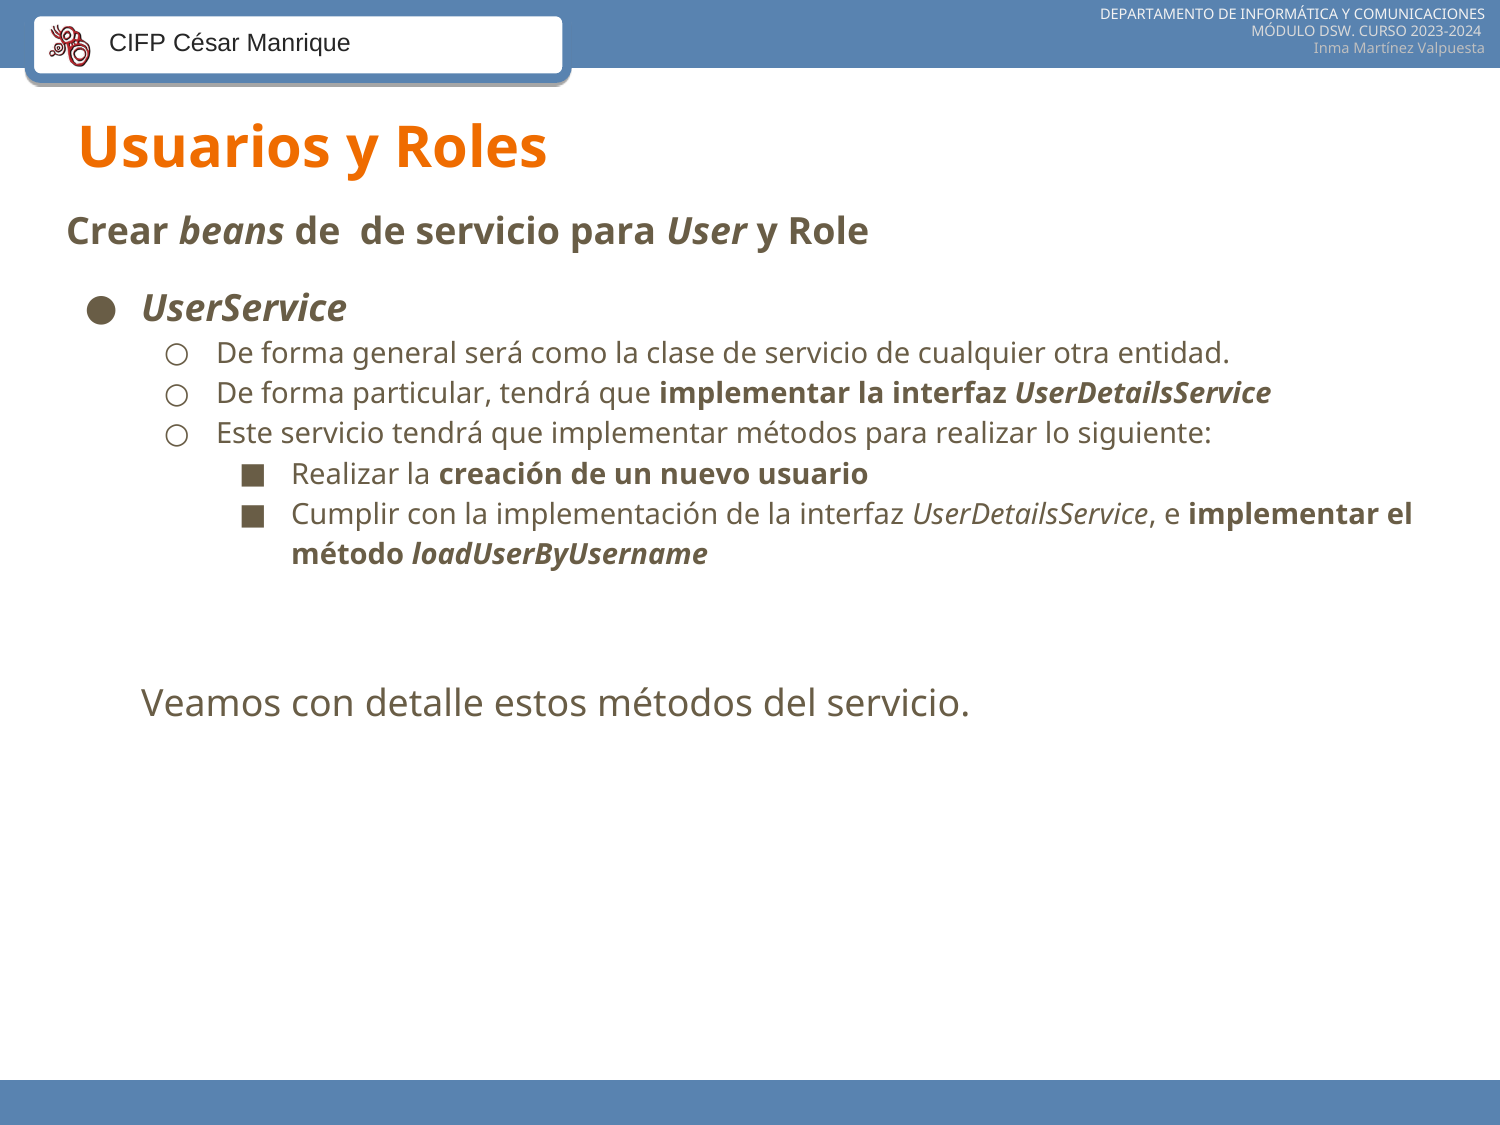

Usuarios y Roles
# Crear beans de de servicio para User y Role
UserService
De forma general será como la clase de servicio de cualquier otra entidad.
De forma particular, tendrá que implementar la interfaz UserDetailsService
Este servicio tendrá que implementar métodos para realizar lo siguiente:
Realizar la creación de un nuevo usuario
Cumplir con la implementación de la interfaz UserDetailsService, e implementar el método loadUserByUsername
Veamos con detalle estos métodos del servicio.